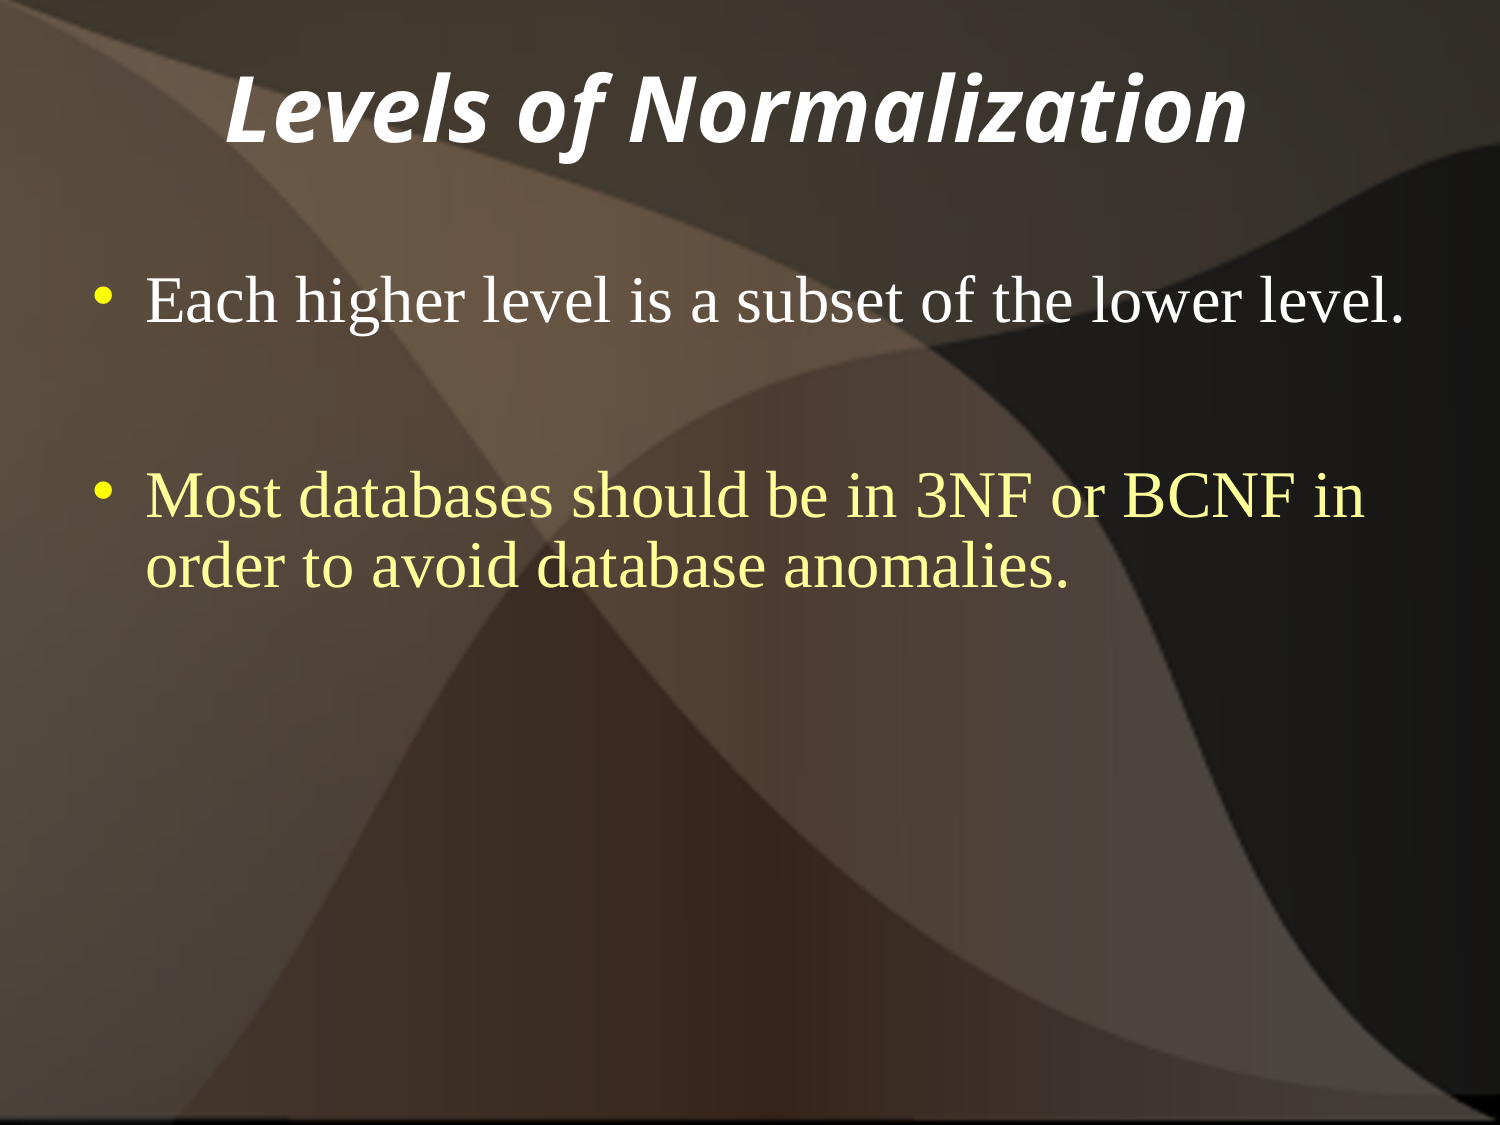

Levels of Normalization
# Each higher level is a subset of the lower level.
Most databases should be in 3NF or BCNF in order to avoid database anomalies.